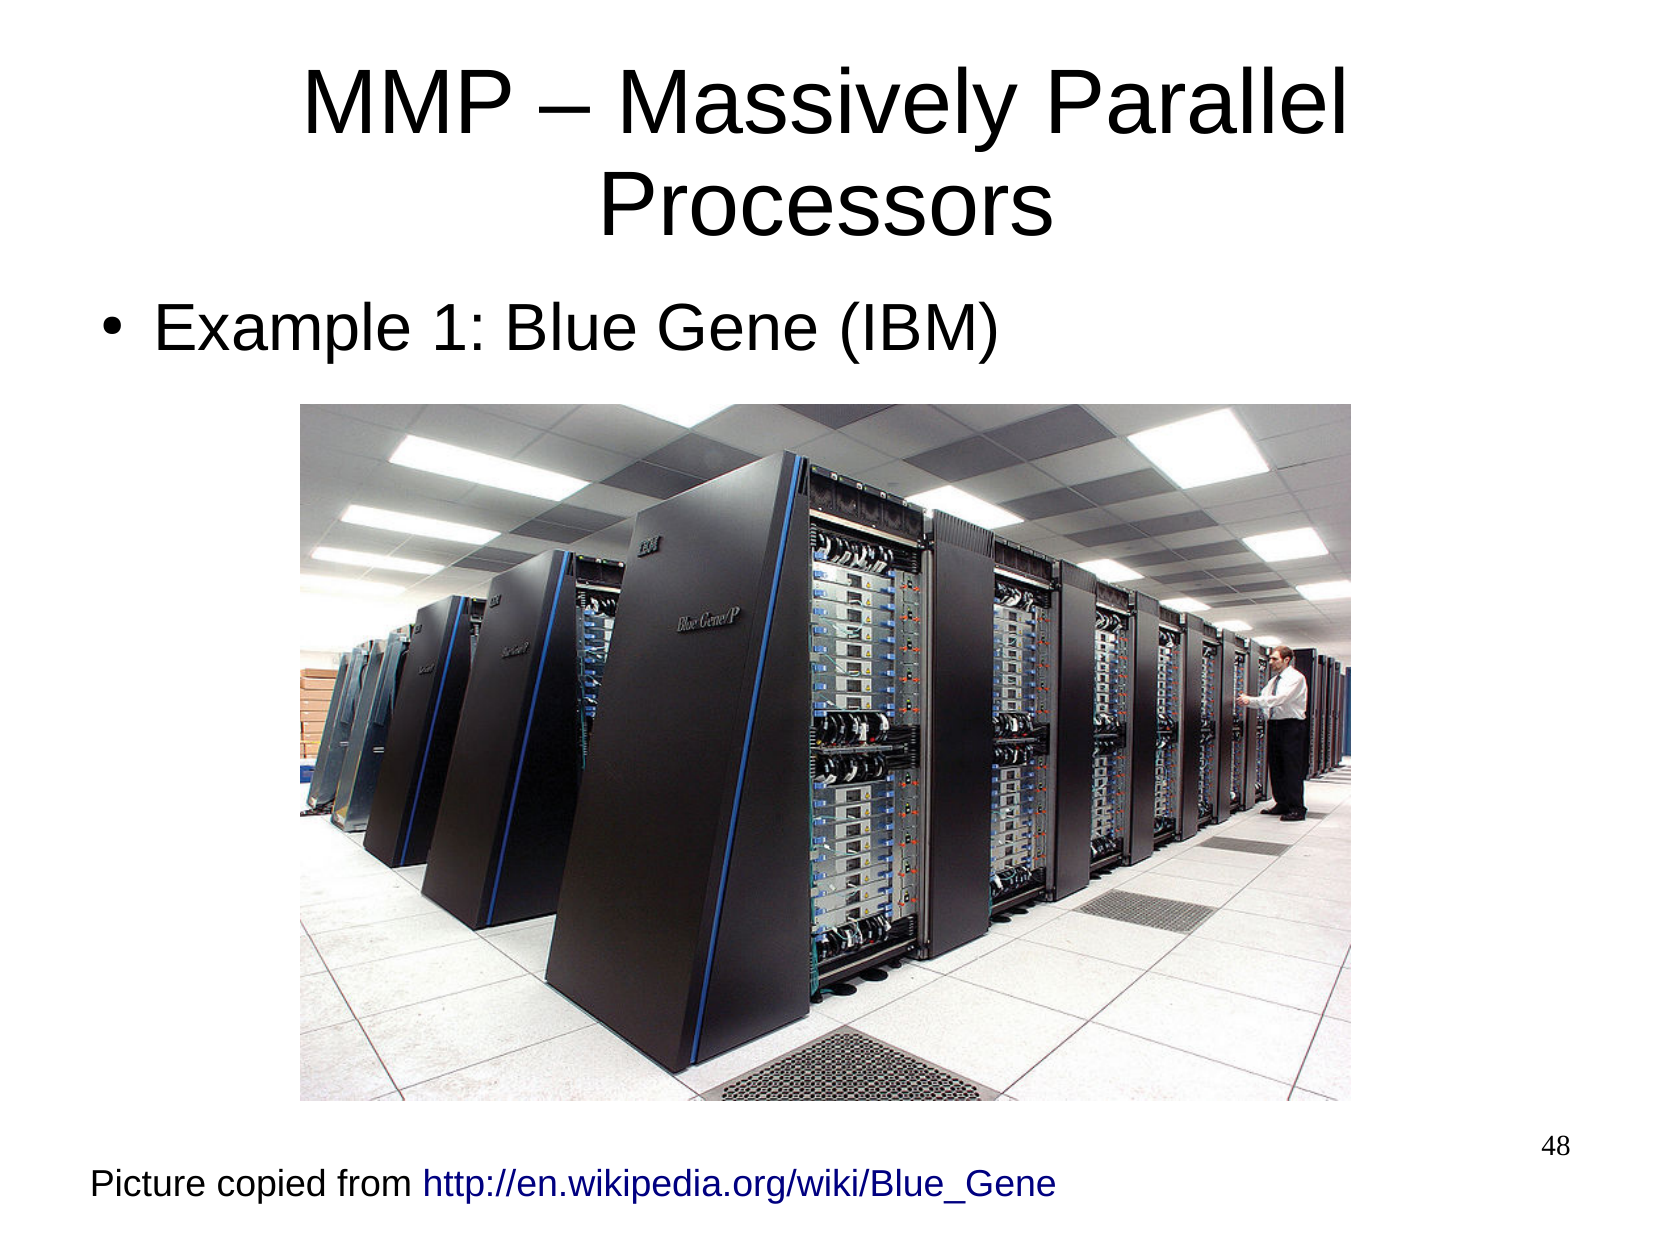

# MMP – Massively Parallel Processors
Example 1: Blue Gene (IBM)
48
Picture copied from http://en.wikipedia.org/wiki/Blue_Gene